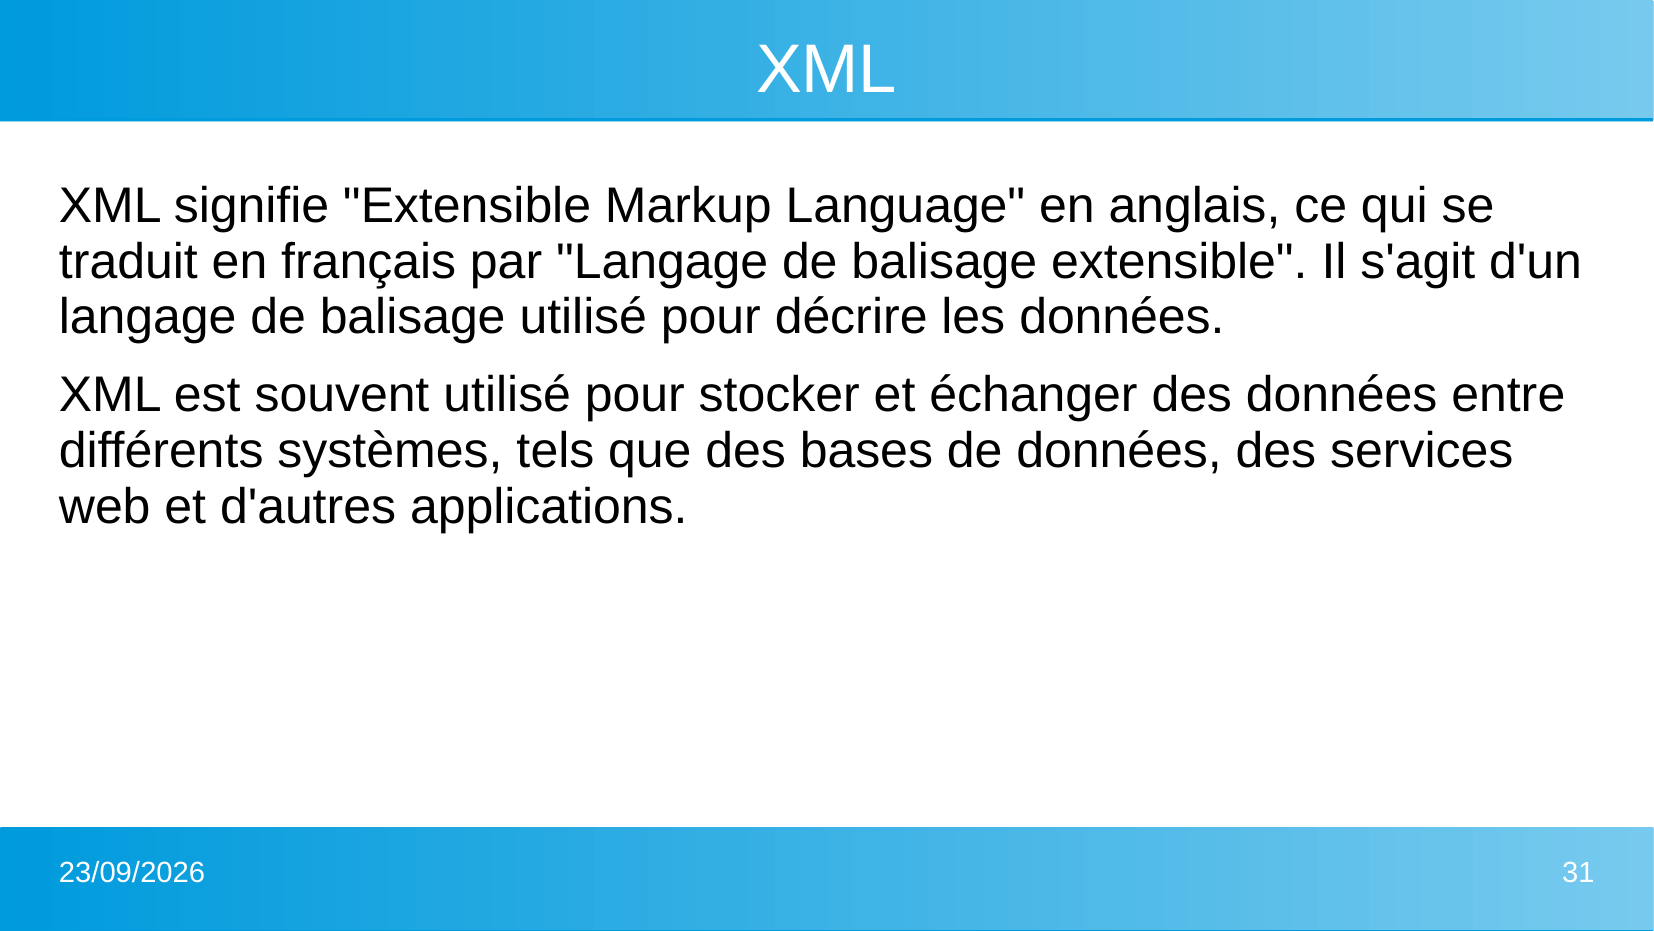

# XML
XML signifie "Extensible Markup Language" en anglais, ce qui se traduit en français par "Langage de balisage extensible". Il s'agit d'un langage de balisage utilisé pour décrire les données.
XML est souvent utilisé pour stocker et échanger des données entre différents systèmes, tels que des bases de données, des services web et d'autres applications.
31